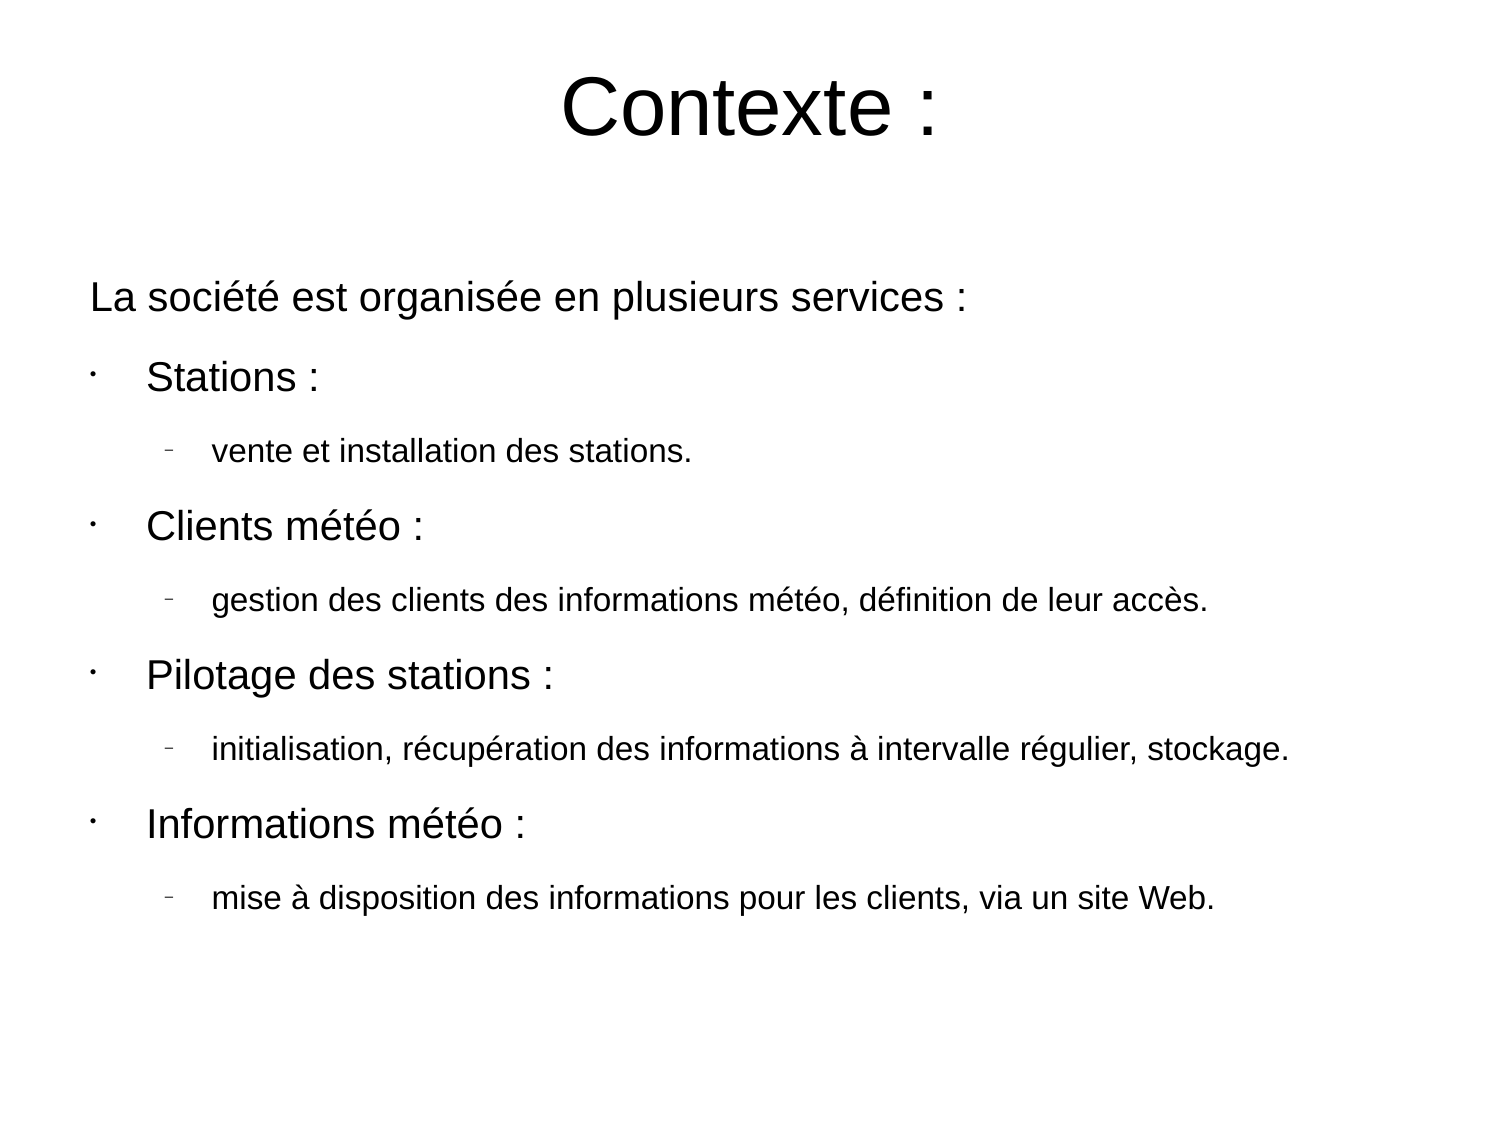

# Contexte :
La société est organisée en plusieurs services :
Stations :
vente et installation des stations.
Clients météo :
gestion des clients des informations météo, définition de leur accès.
Pilotage des stations :
initialisation, récupération des informations à intervalle régulier, stockage.
Informations météo :
mise à disposition des informations pour les clients, via un site Web.